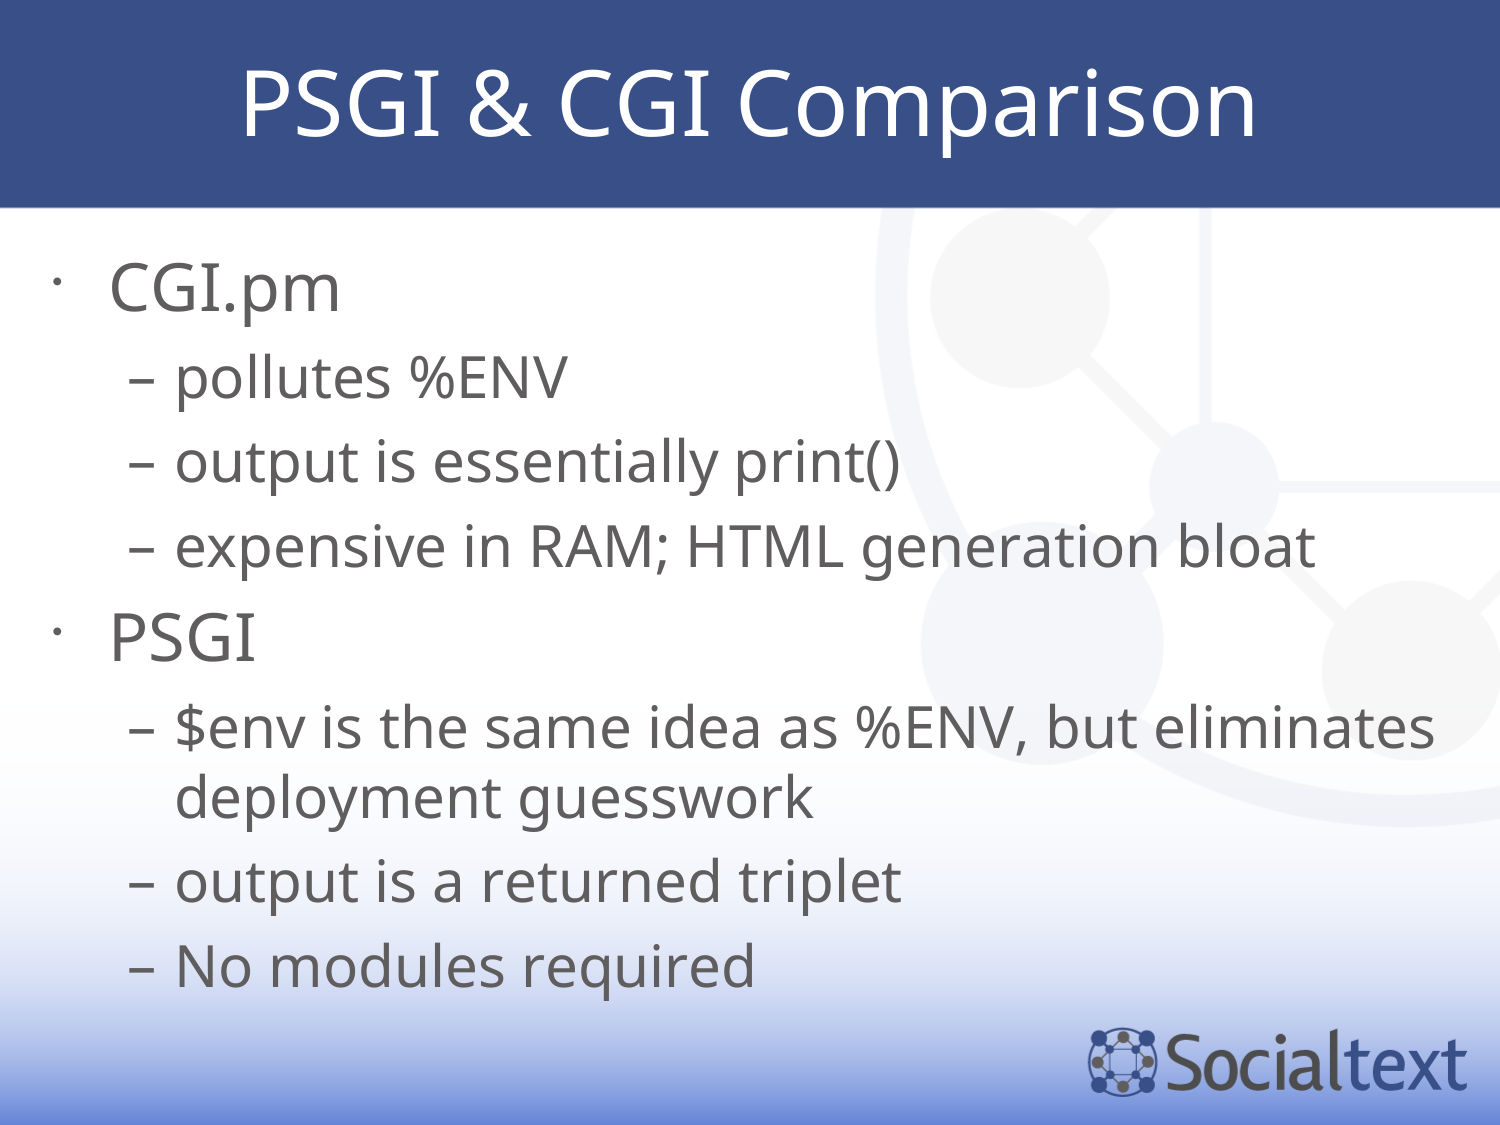

# PSGI & CGI Comparison
CGI.pm
pollutes %ENV
output is essentially print()
expensive in RAM; HTML generation bloat
PSGI
$env is the same idea as %ENV, but eliminates deployment guesswork
output is a returned triplet
No modules required